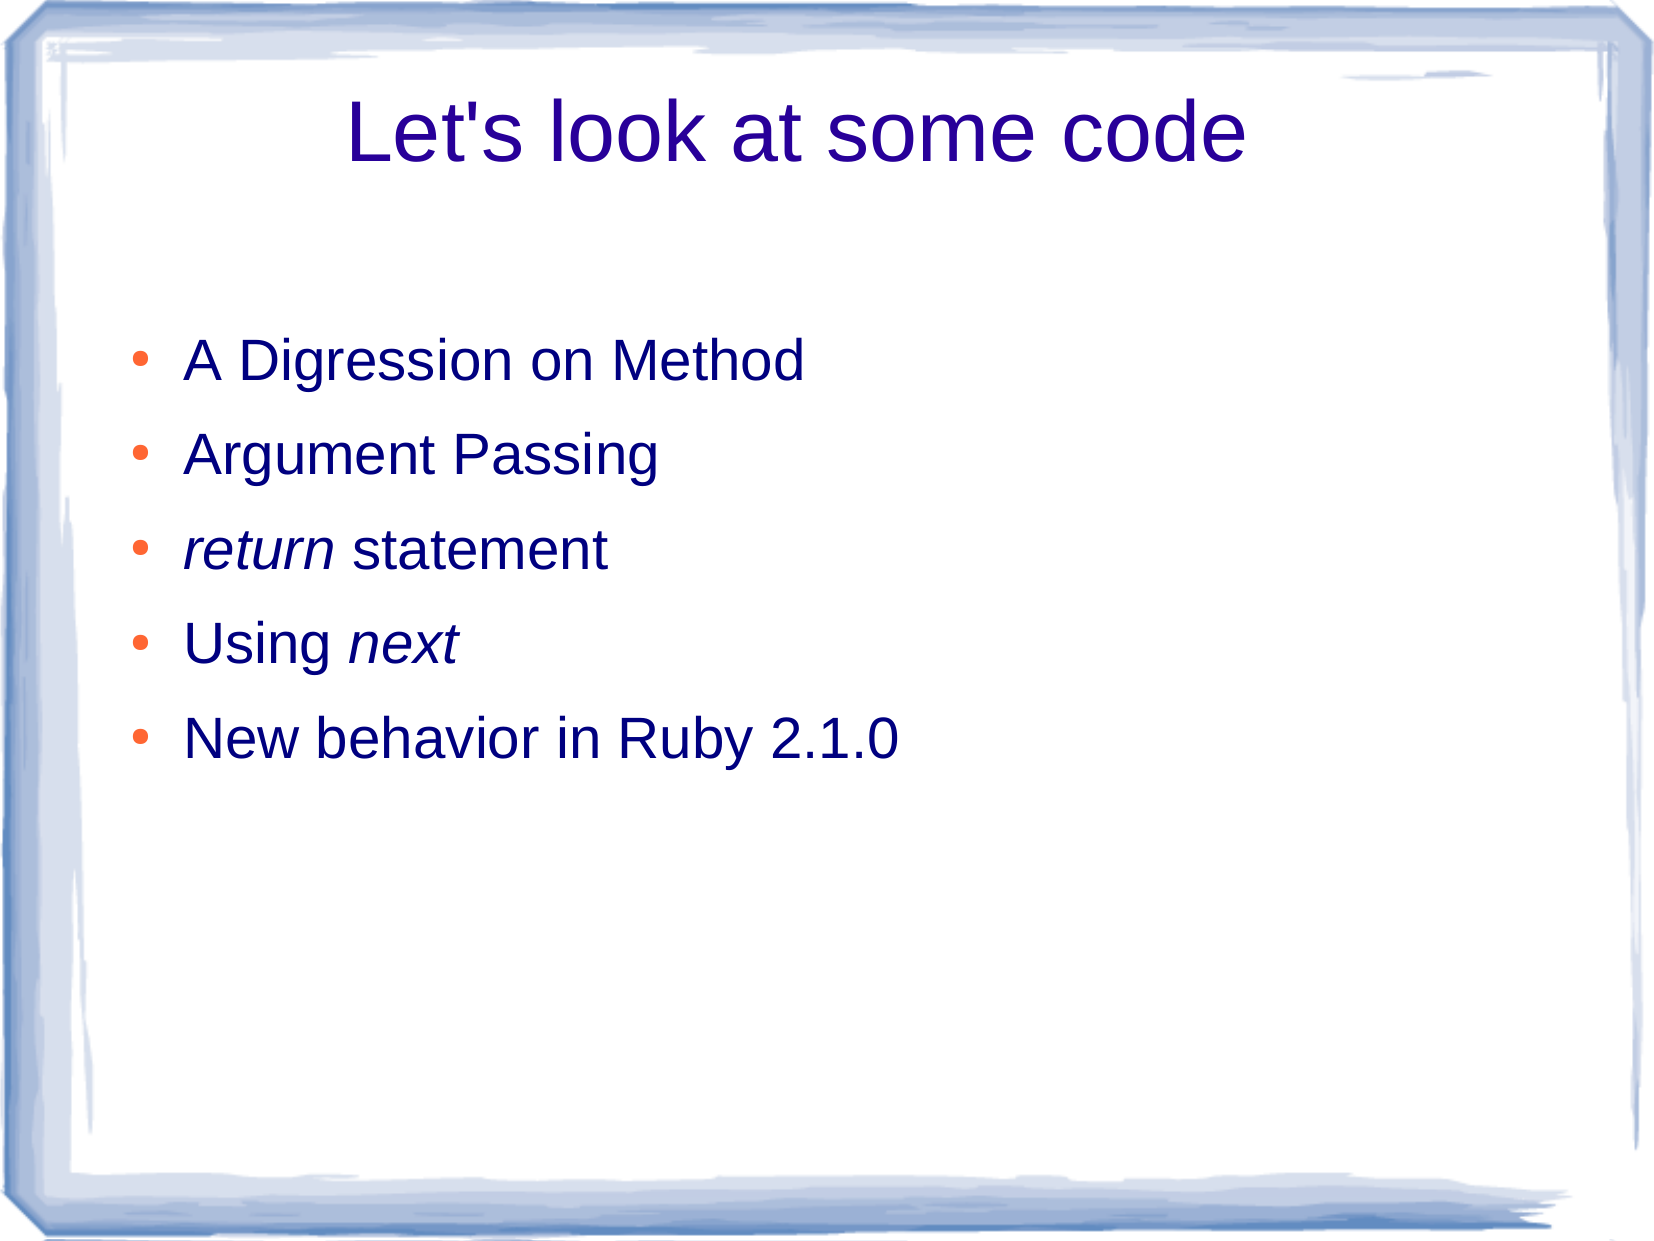

# Let's look at some code
A Digression on Method
Argument Passing
return statement
Using next
New behavior in Ruby 2.1.0